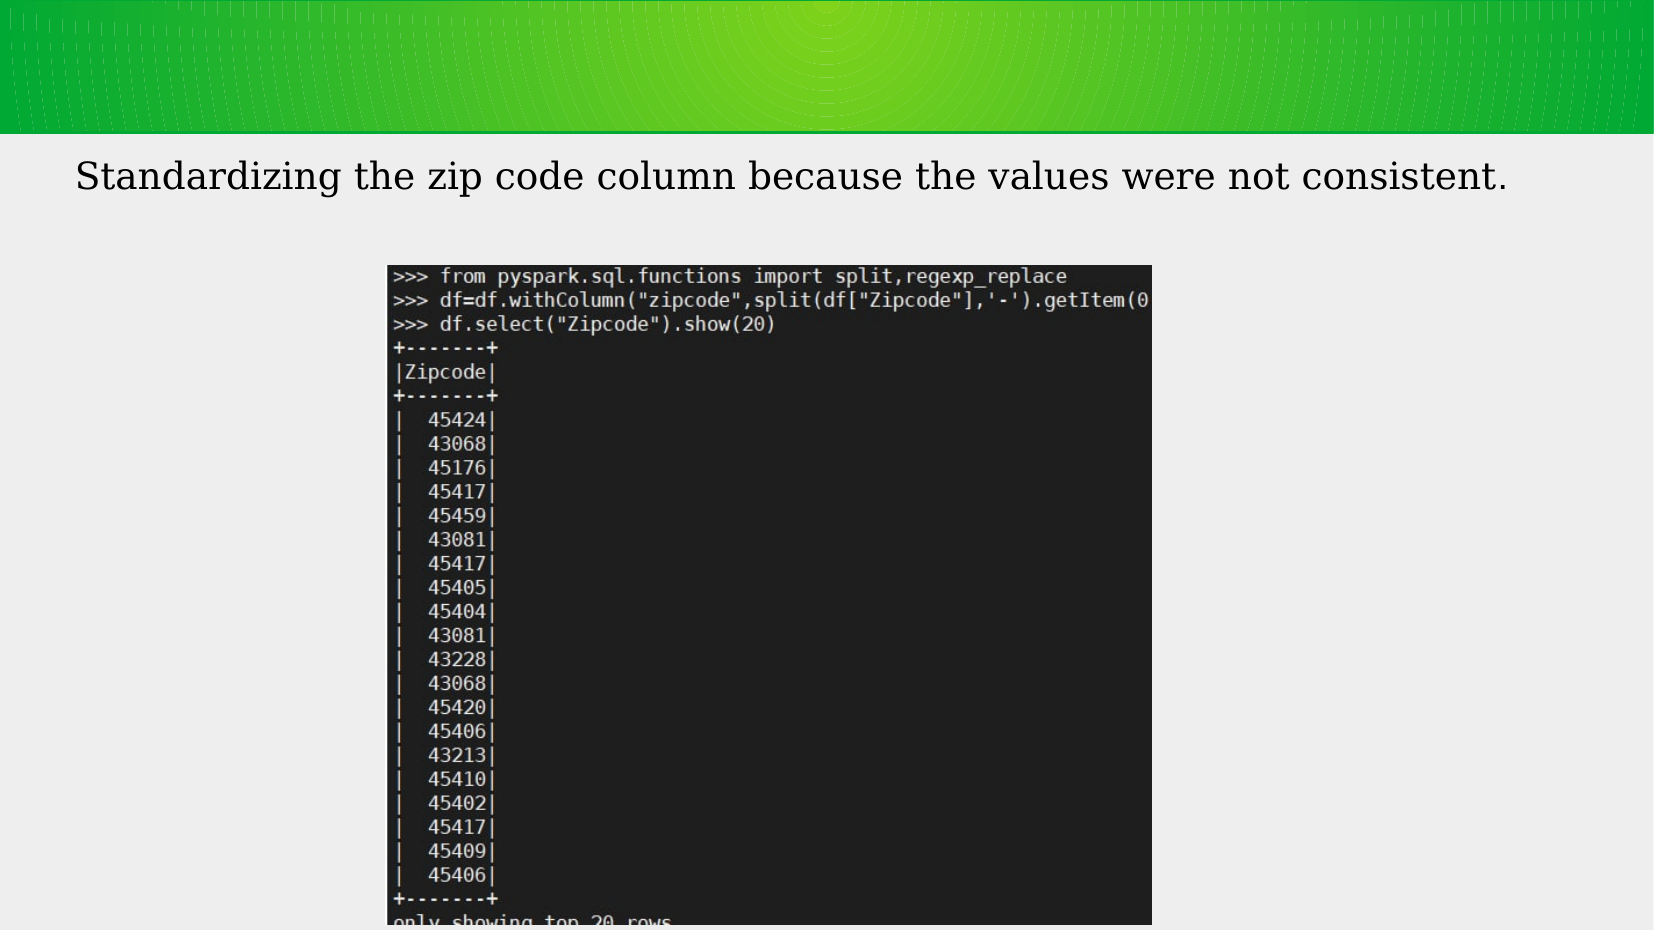

Standardizing the zip code column because the values were not consistent.